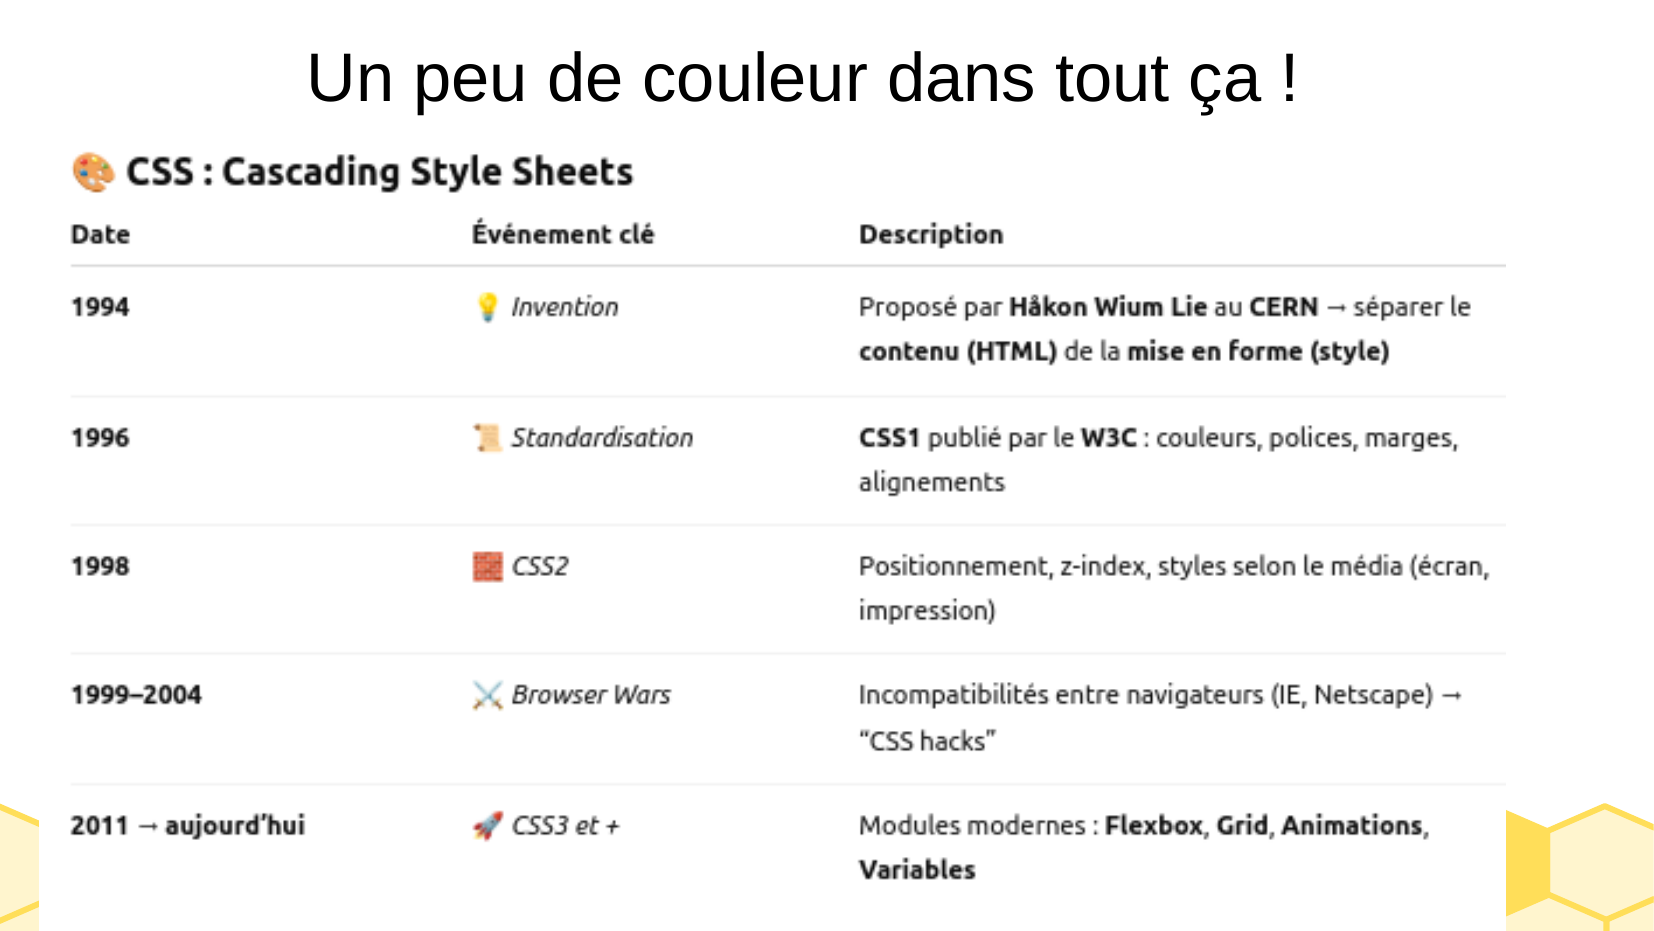

# Un peu de couleur dans tout ça !